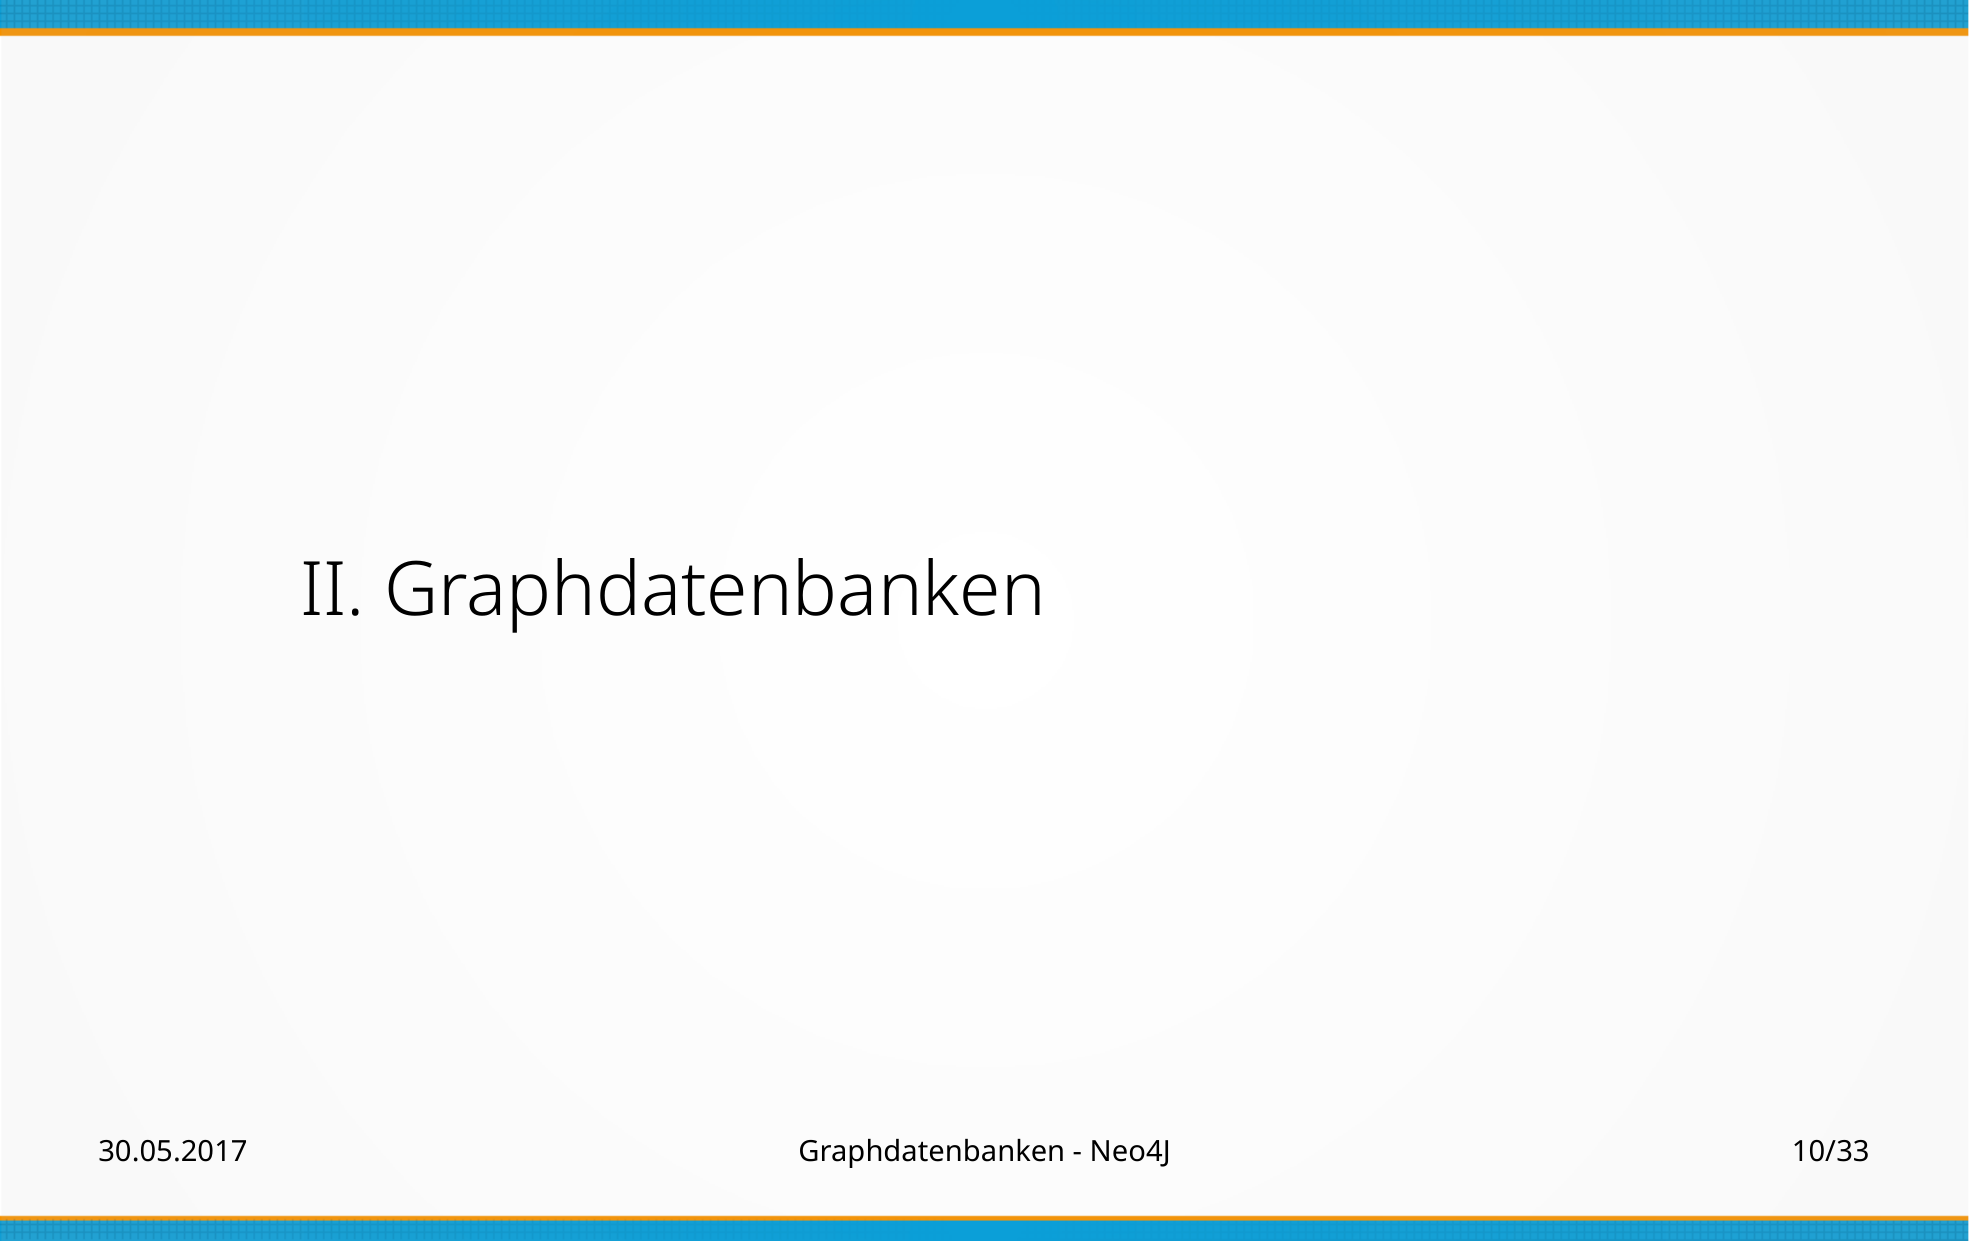

# II. Graphdatenbanken
30.05.2017
Graphdatenbanken - Neo4J
10